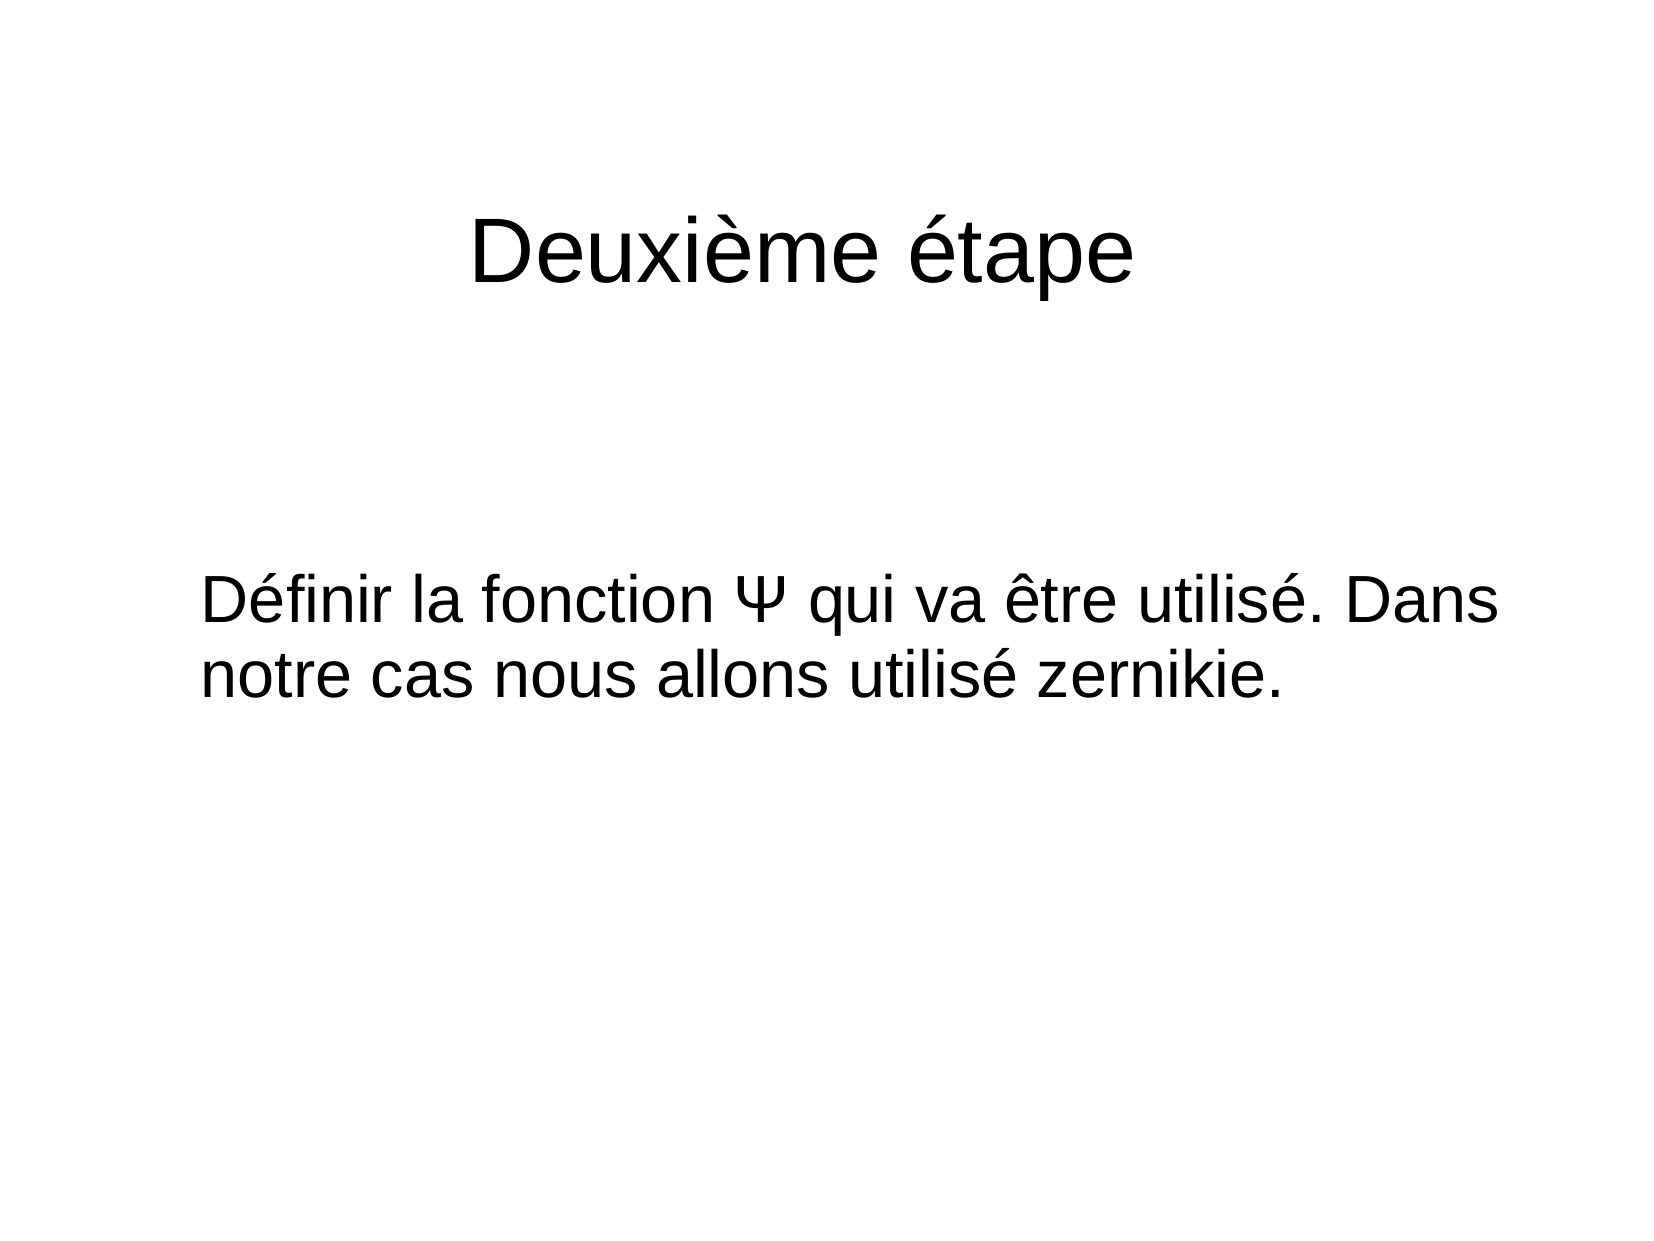

# Deuxième étape
Définir la fonction Ψ qui va être utilisé. Dans notre cas nous allons utilisé zernikie.